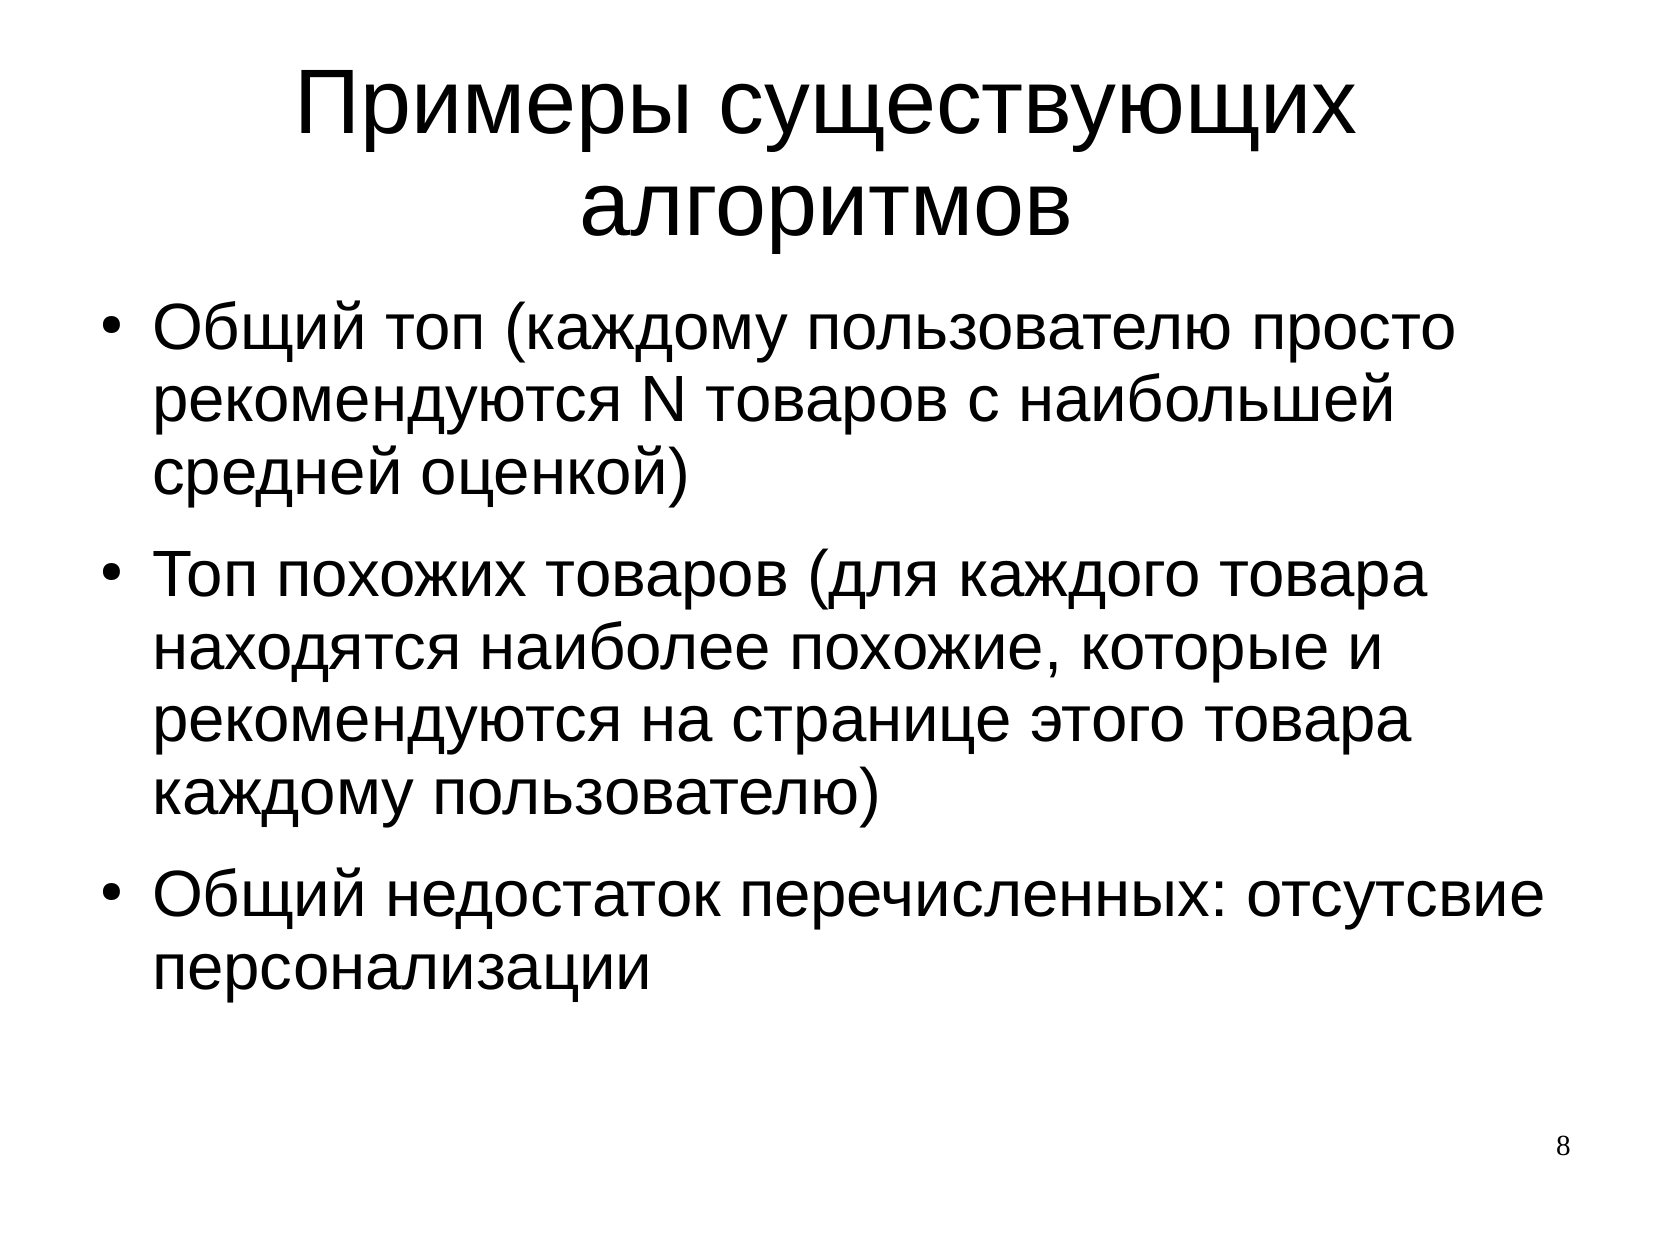

# Примеры существующих алгоритмов
Общий топ (каждому пользователю просто рекомендуются N товаров с наибольшей средней оценкой)
Топ похожих товаров (для каждого товара находятся наиболее похожие, которые и рекомендуются на странице этого товара каждому пользователю)
Общий недостаток перечисленных: отсутсвие персонализации
8